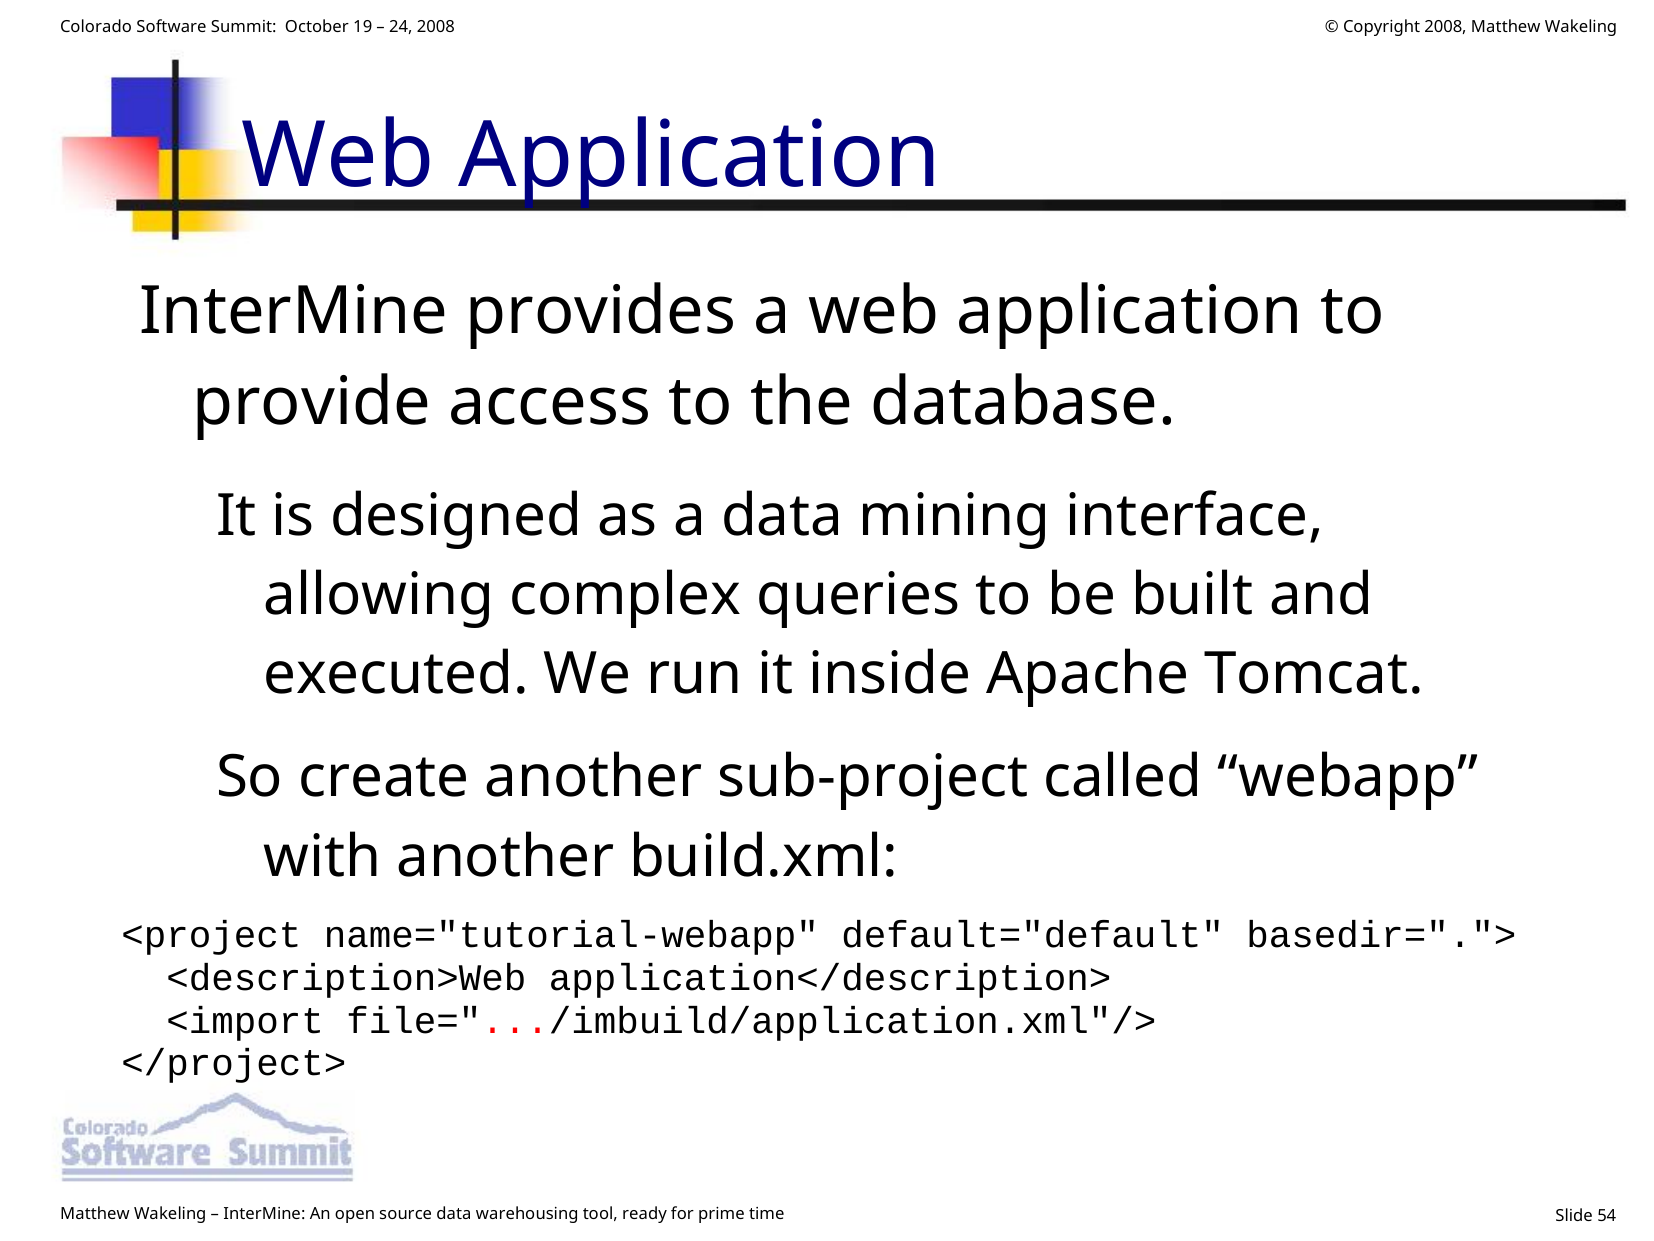

# Web Application
InterMine provides a web application to provide access to the database.
It is designed as a data mining interface, allowing complex queries to be built and executed. We run it inside Apache Tomcat.
So create another sub-project called “webapp” with another build.xml:
<project name="tutorial-webapp" default="default" basedir=".">
 <description>Web application</description>
 <import file=".../imbuild/application.xml"/>
</project>